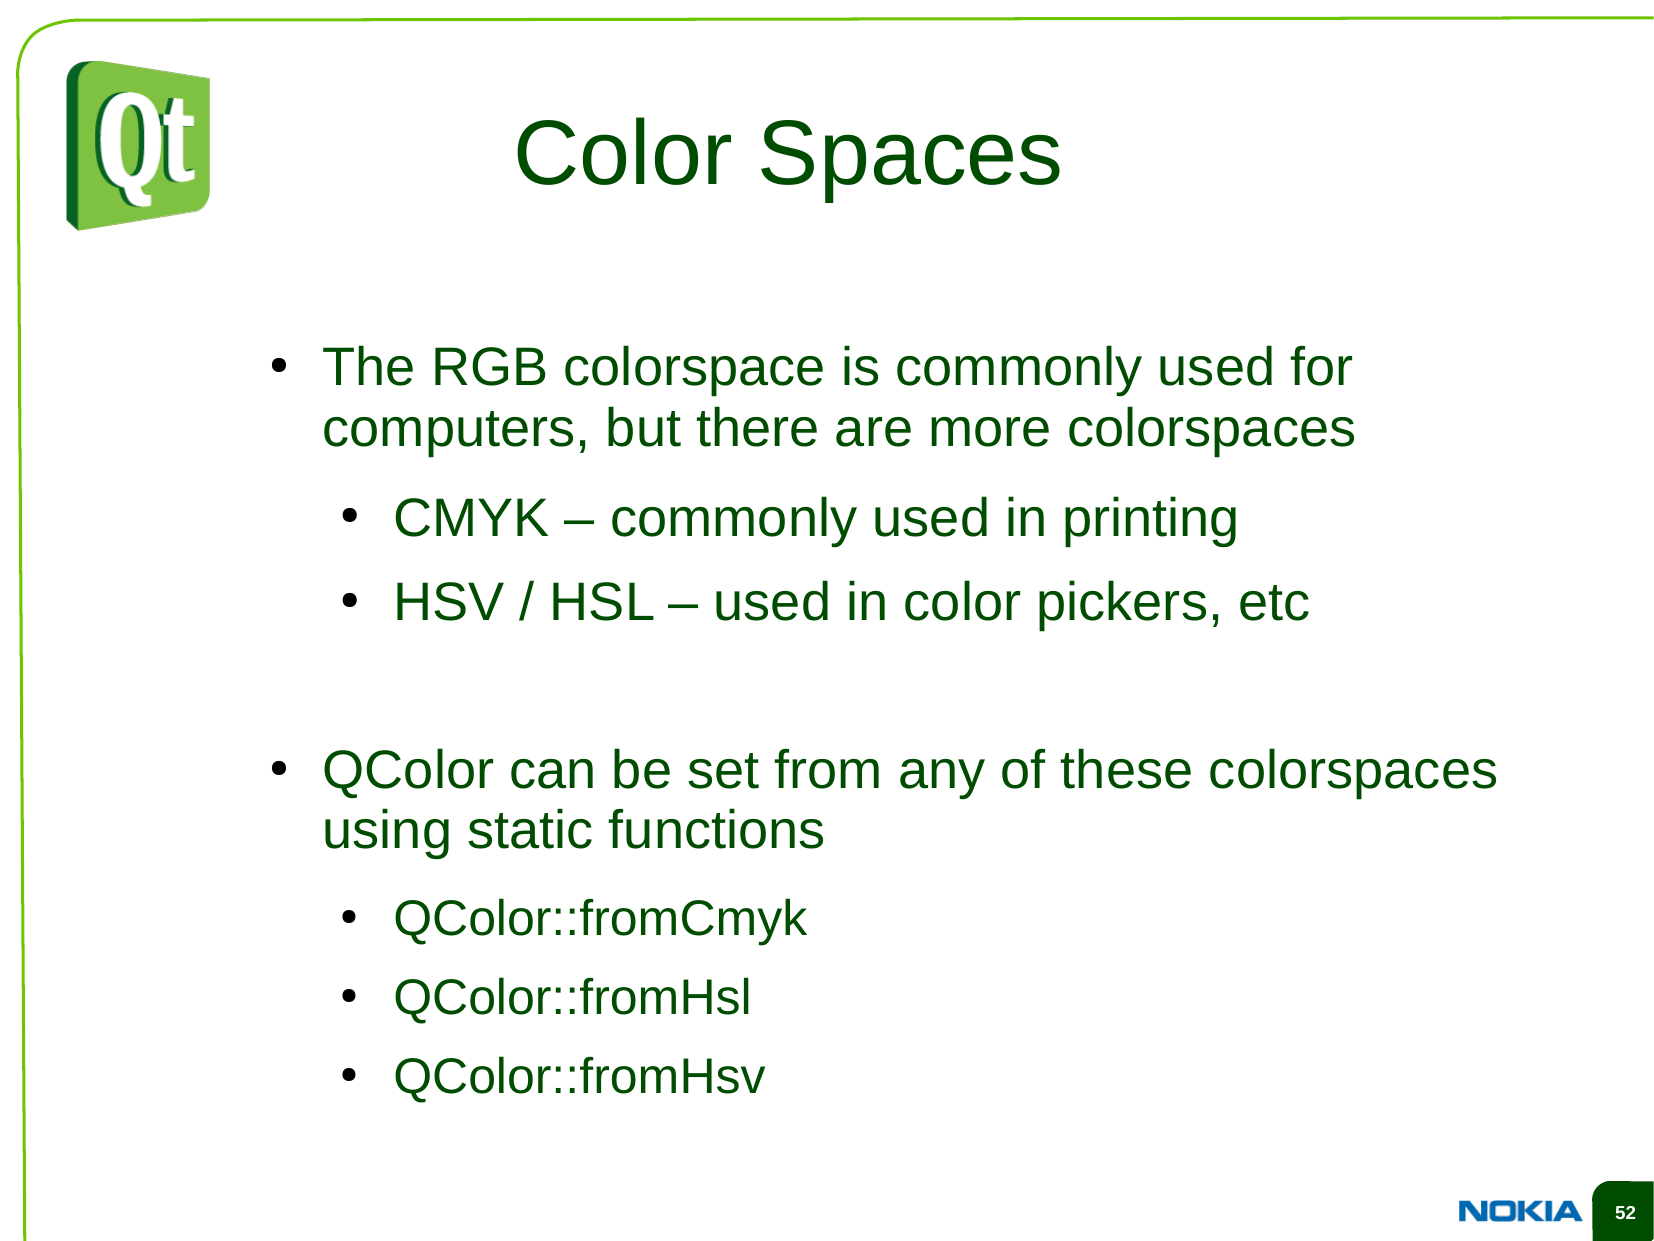

# Color Spaces
The RGB colorspace is commonly used for computers, but there are more colorspaces
CMYK – commonly used in printing
HSV / HSL – used in color pickers, etc
QColor can be set from any of these colorspaces using static functions
QColor::fromCmyk
QColor::fromHsl
QColor::fromHsv